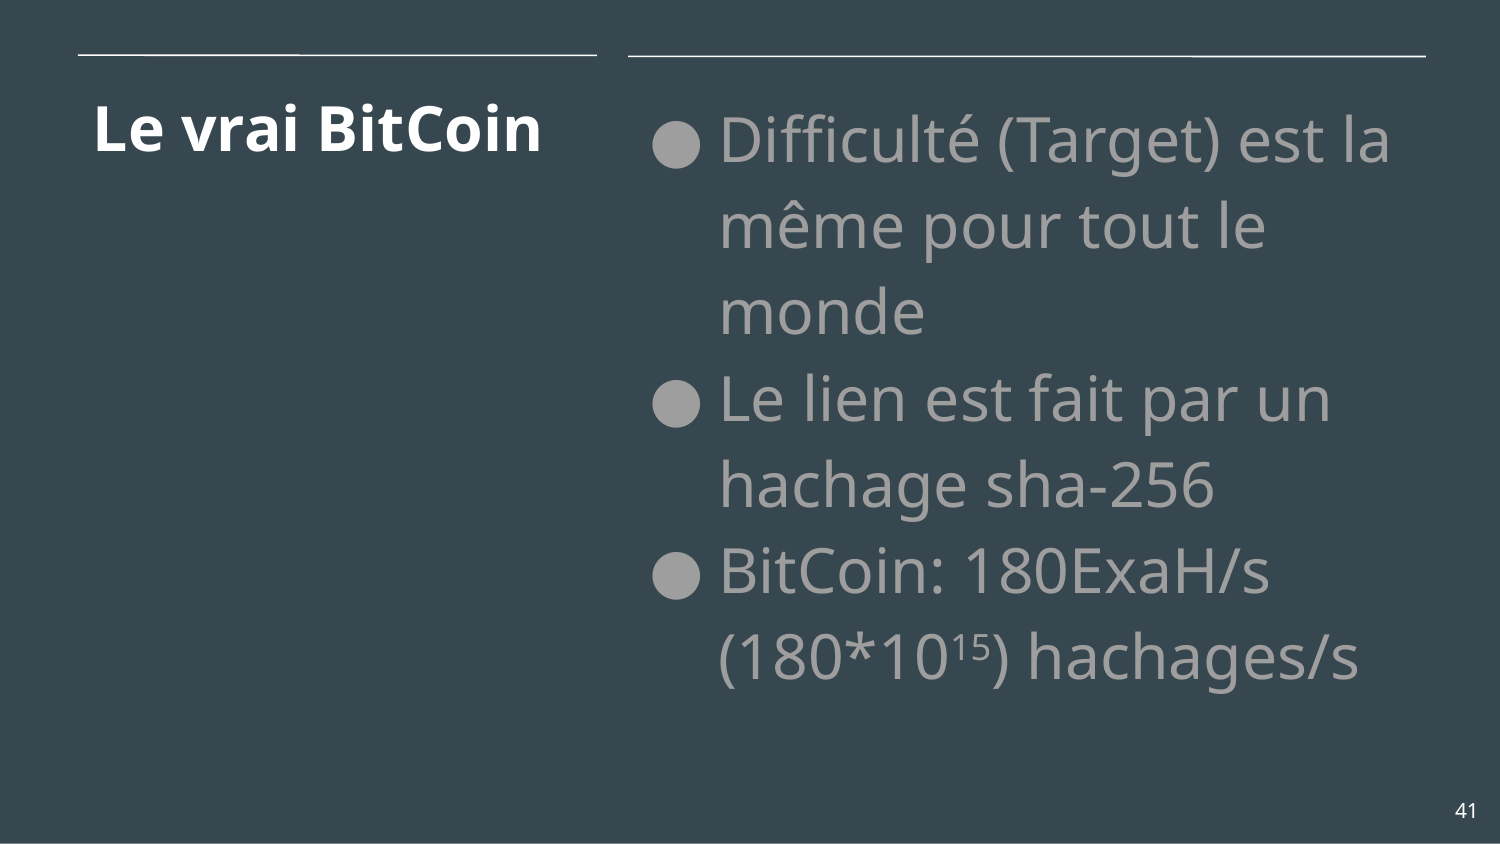

# Le vrai BitCoin
Difficulté (Target) est la même pour tout le monde
Le lien est fait par un hachage sha-256
BitCoin: 180ExaH/s (180*1015) hachages/s